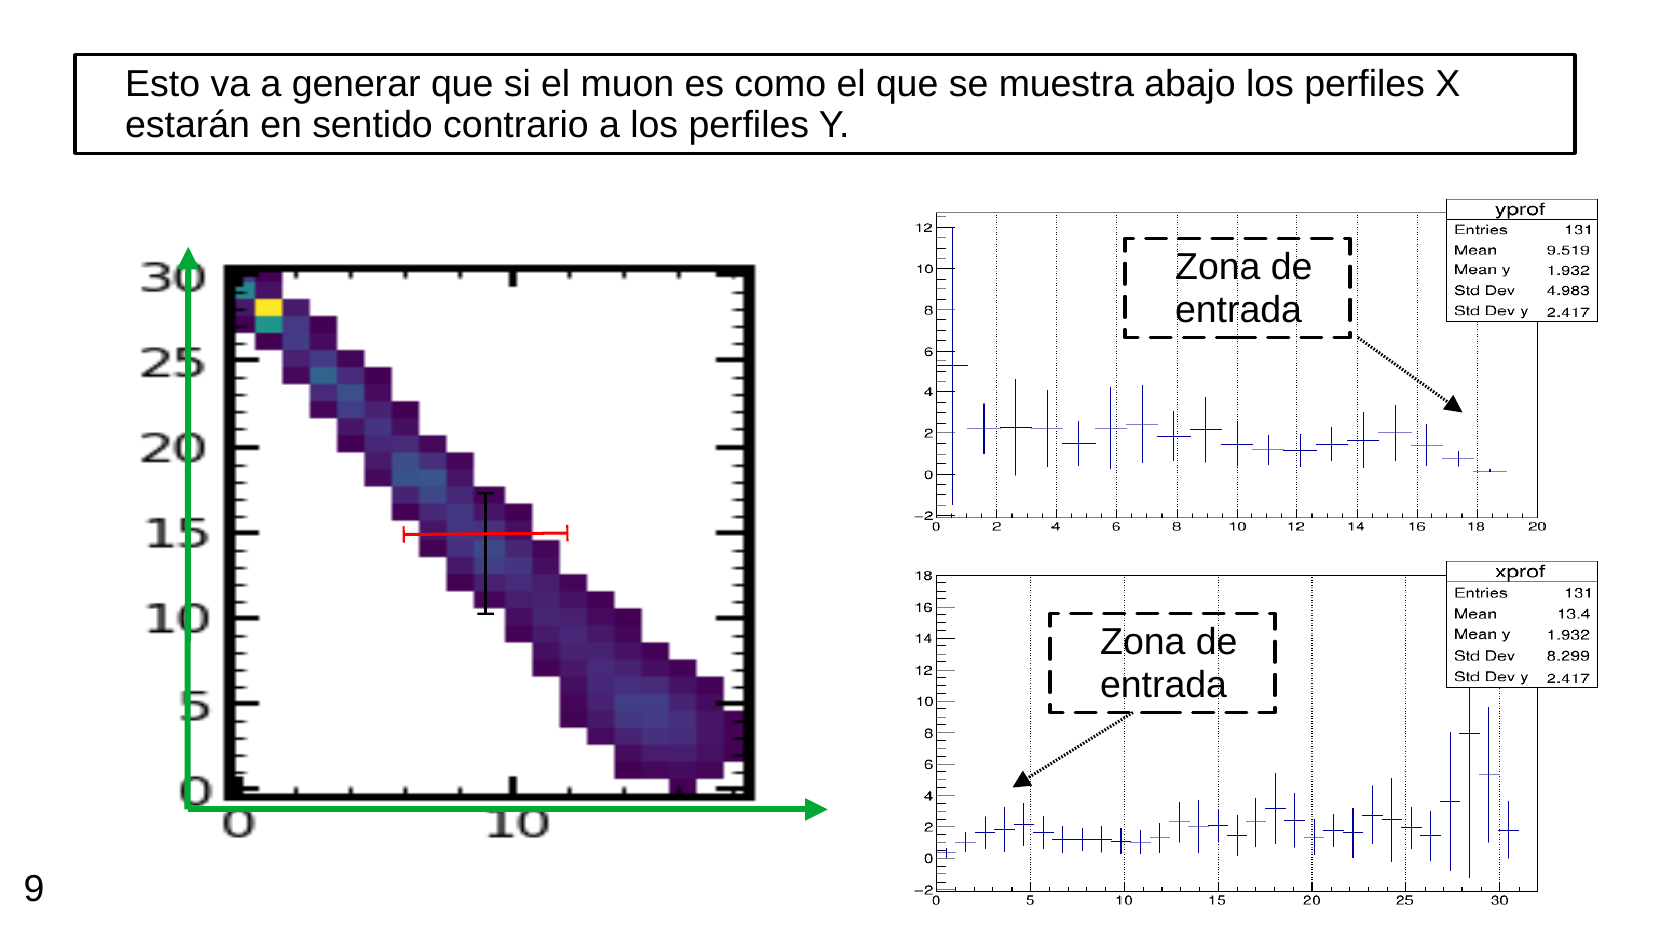

Esto va a generar que si el muon es como el que se muestra abajo los perfiles X estarán en sentido contrario a los perfiles Y.
Zona de entrada
Zona de entrada